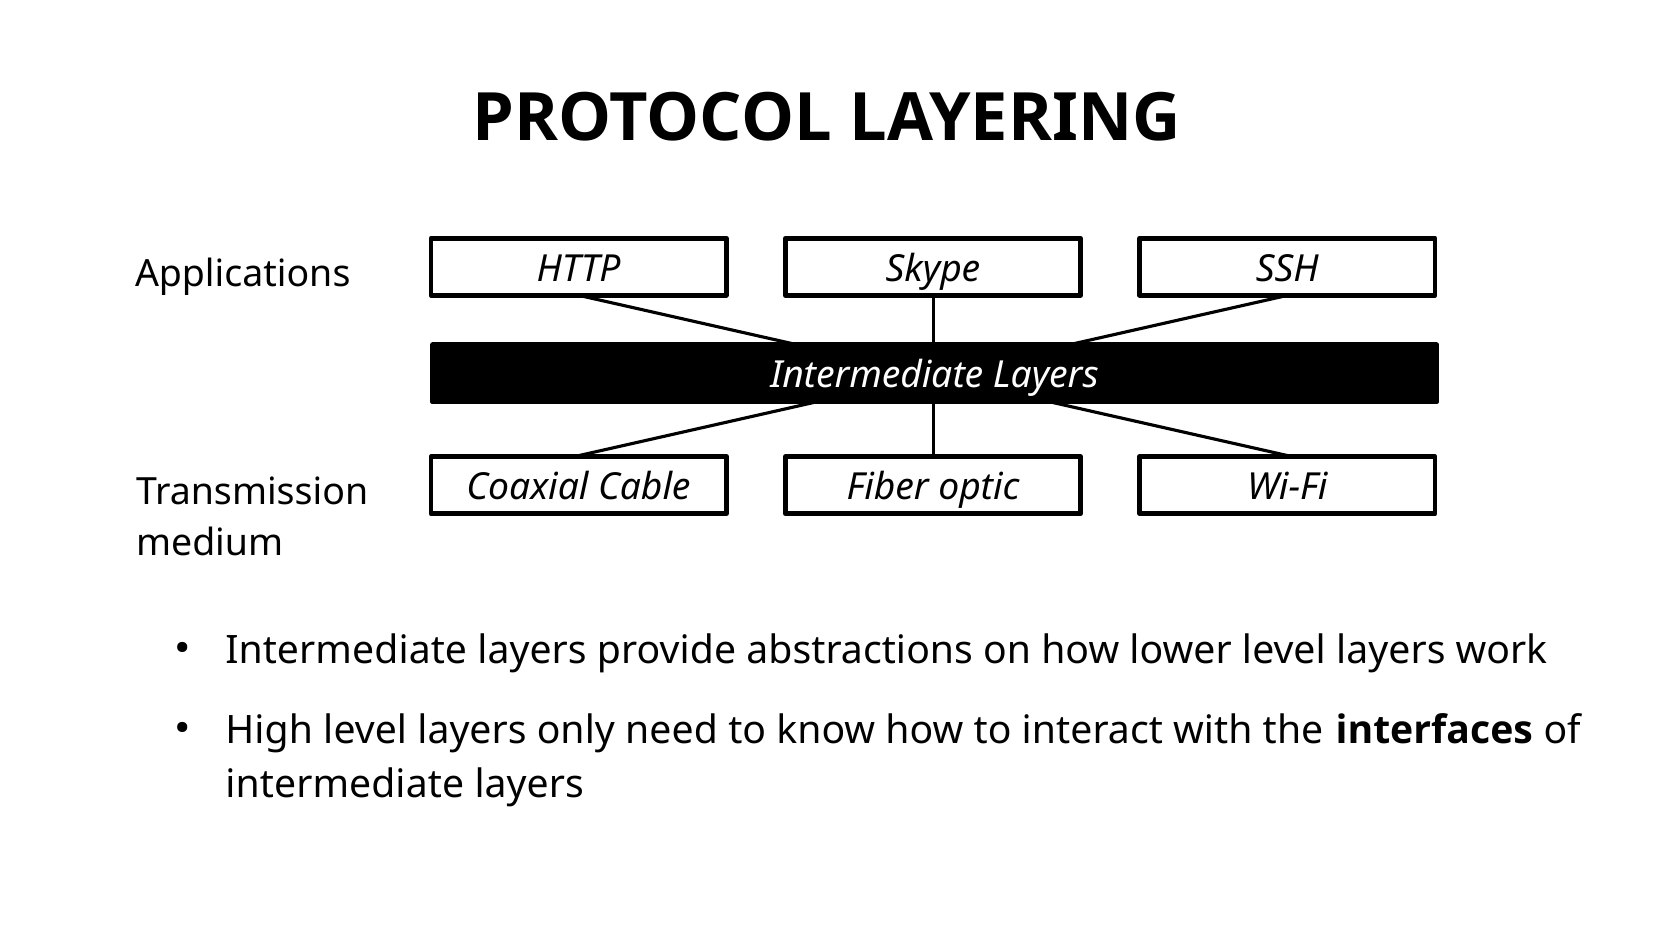

# PROTOCOL LAYERING
HTTP
Skype
SSH
Applications
Intermediate Layers
Coaxial Cable
Fiber optic
Wi-Fi
Transmission medium
Intermediate layers provide abstractions on how lower level layers work
High level layers only need to know how to interact with the interfaces of intermediate layers